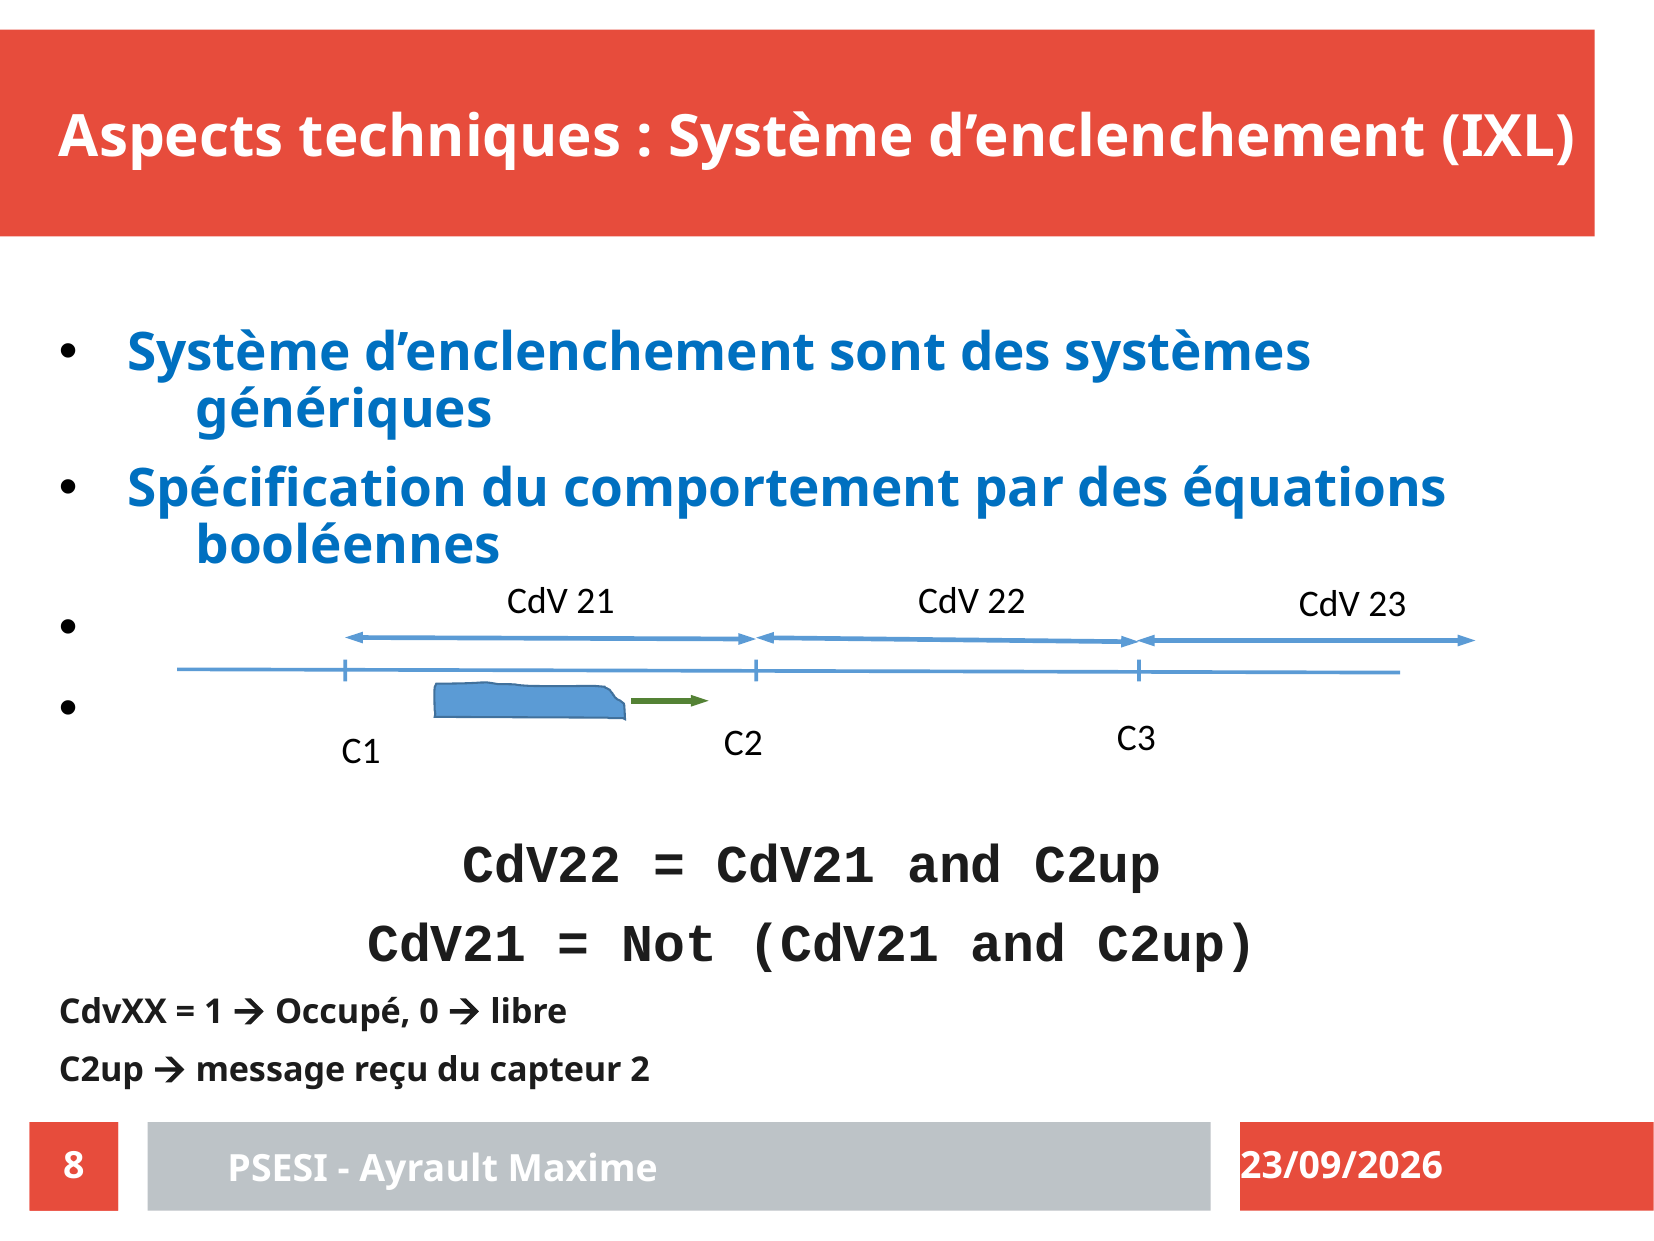

Aspects techniques : Système d’enclenchement (IXL)
# Système d’enclenchement sont des systèmes génériques
Spécification du comportement par des équations booléennes
CdV22 = CdV21 and C2up
CdV21 = Not (CdV21 and C2up)
CdvXX = 1  Occupé, 0  libre
C2up  message reçu du capteur 2
CdV 21
CdV 22
CdV 23
C3
C2
C1
PSESI - Ayrault Maxime